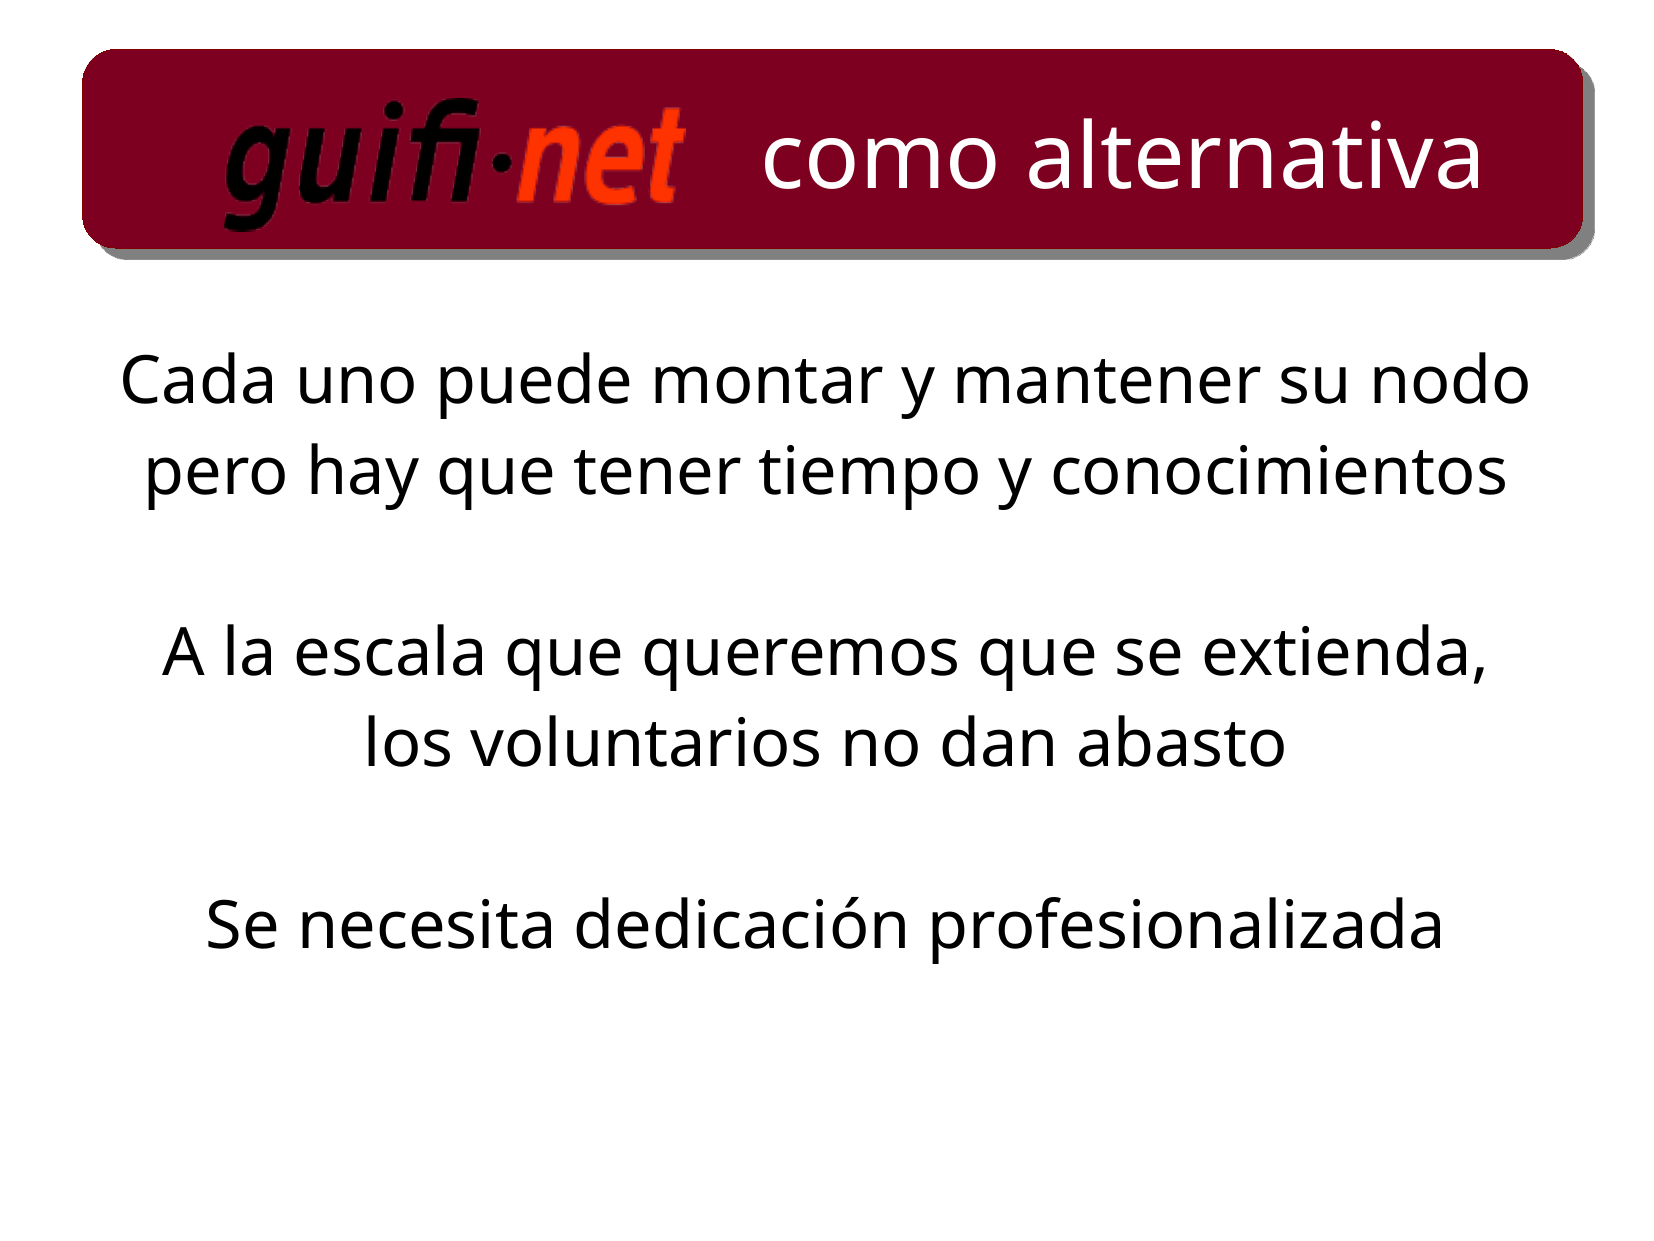

# como alternativa
Cada uno puede montar y mantener su nodo
pero hay que tener tiempo y conocimientos
A la escala que queremos que se extienda,
los voluntarios no dan abasto
Se necesita dedicación profesionalizada